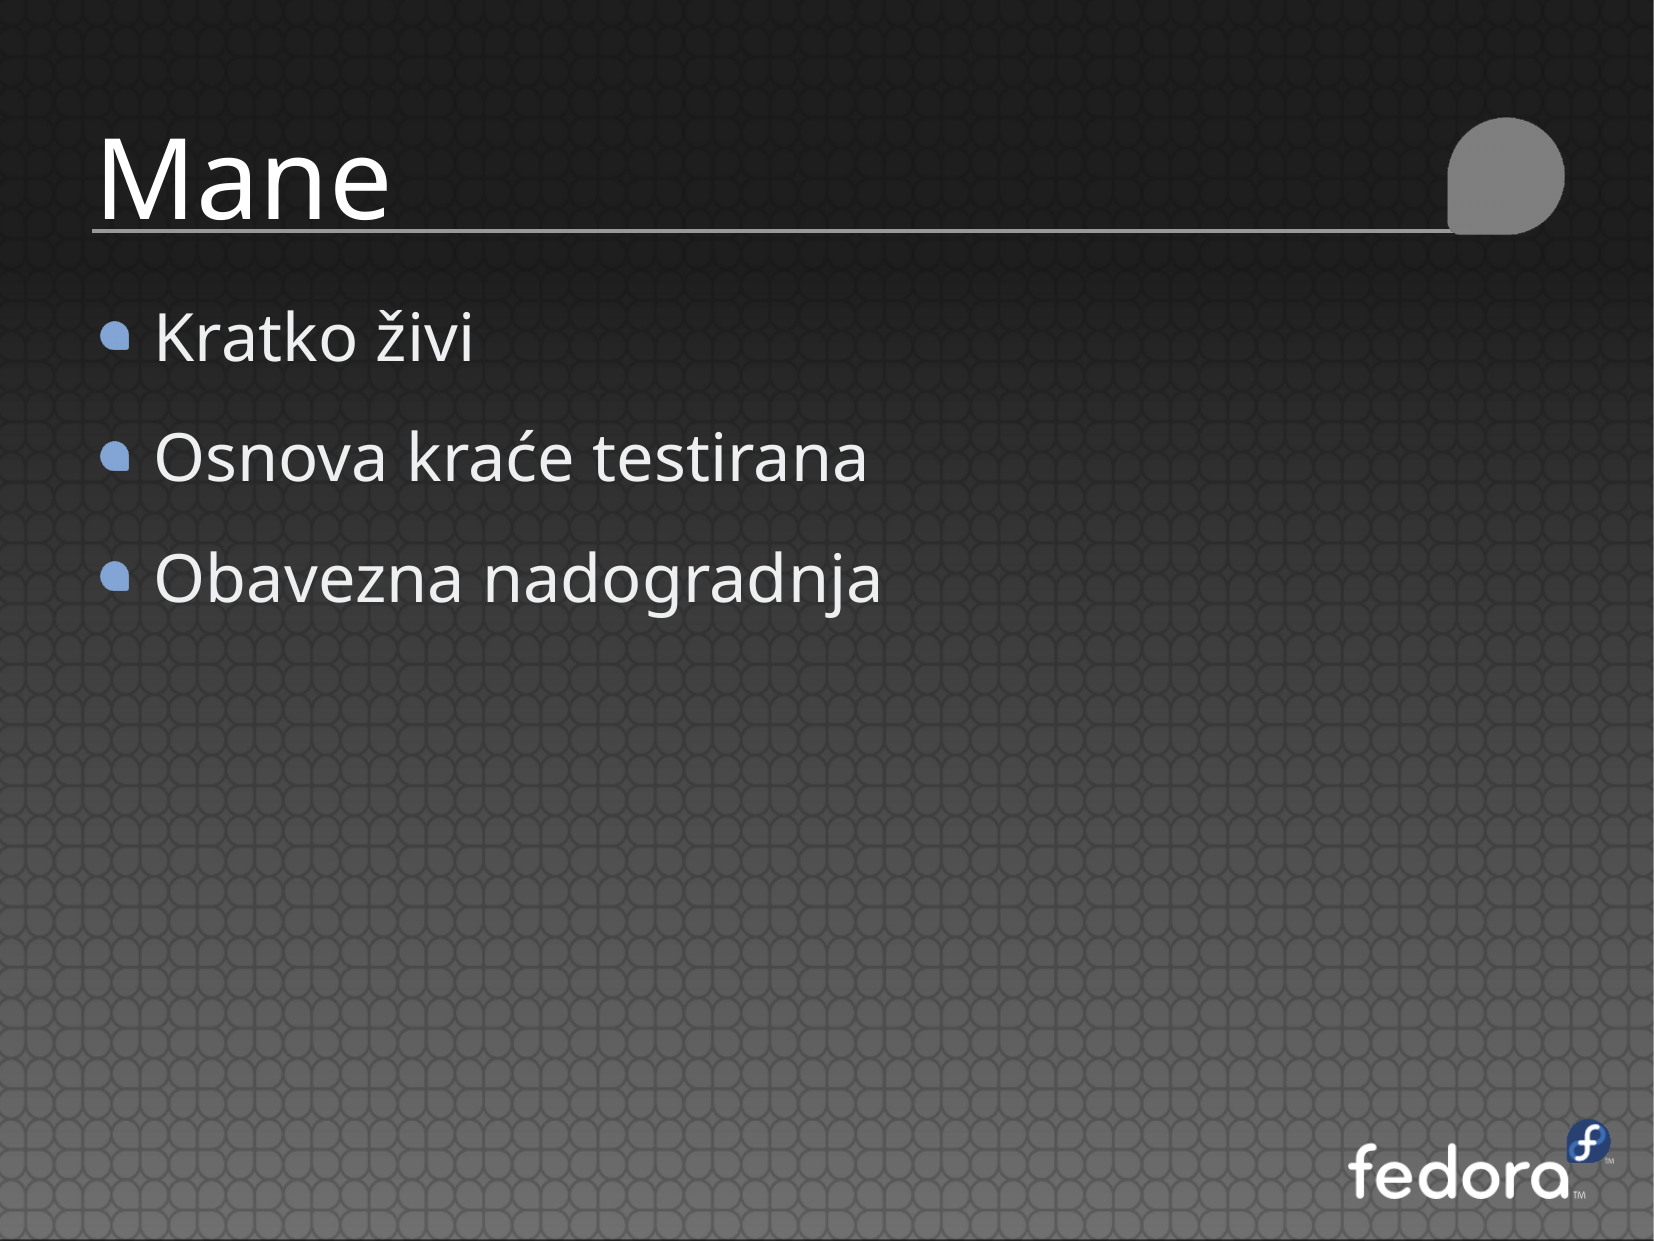

Mane
# Kratko živi
Osnova kraće testirana
Obavezna nadogradnja